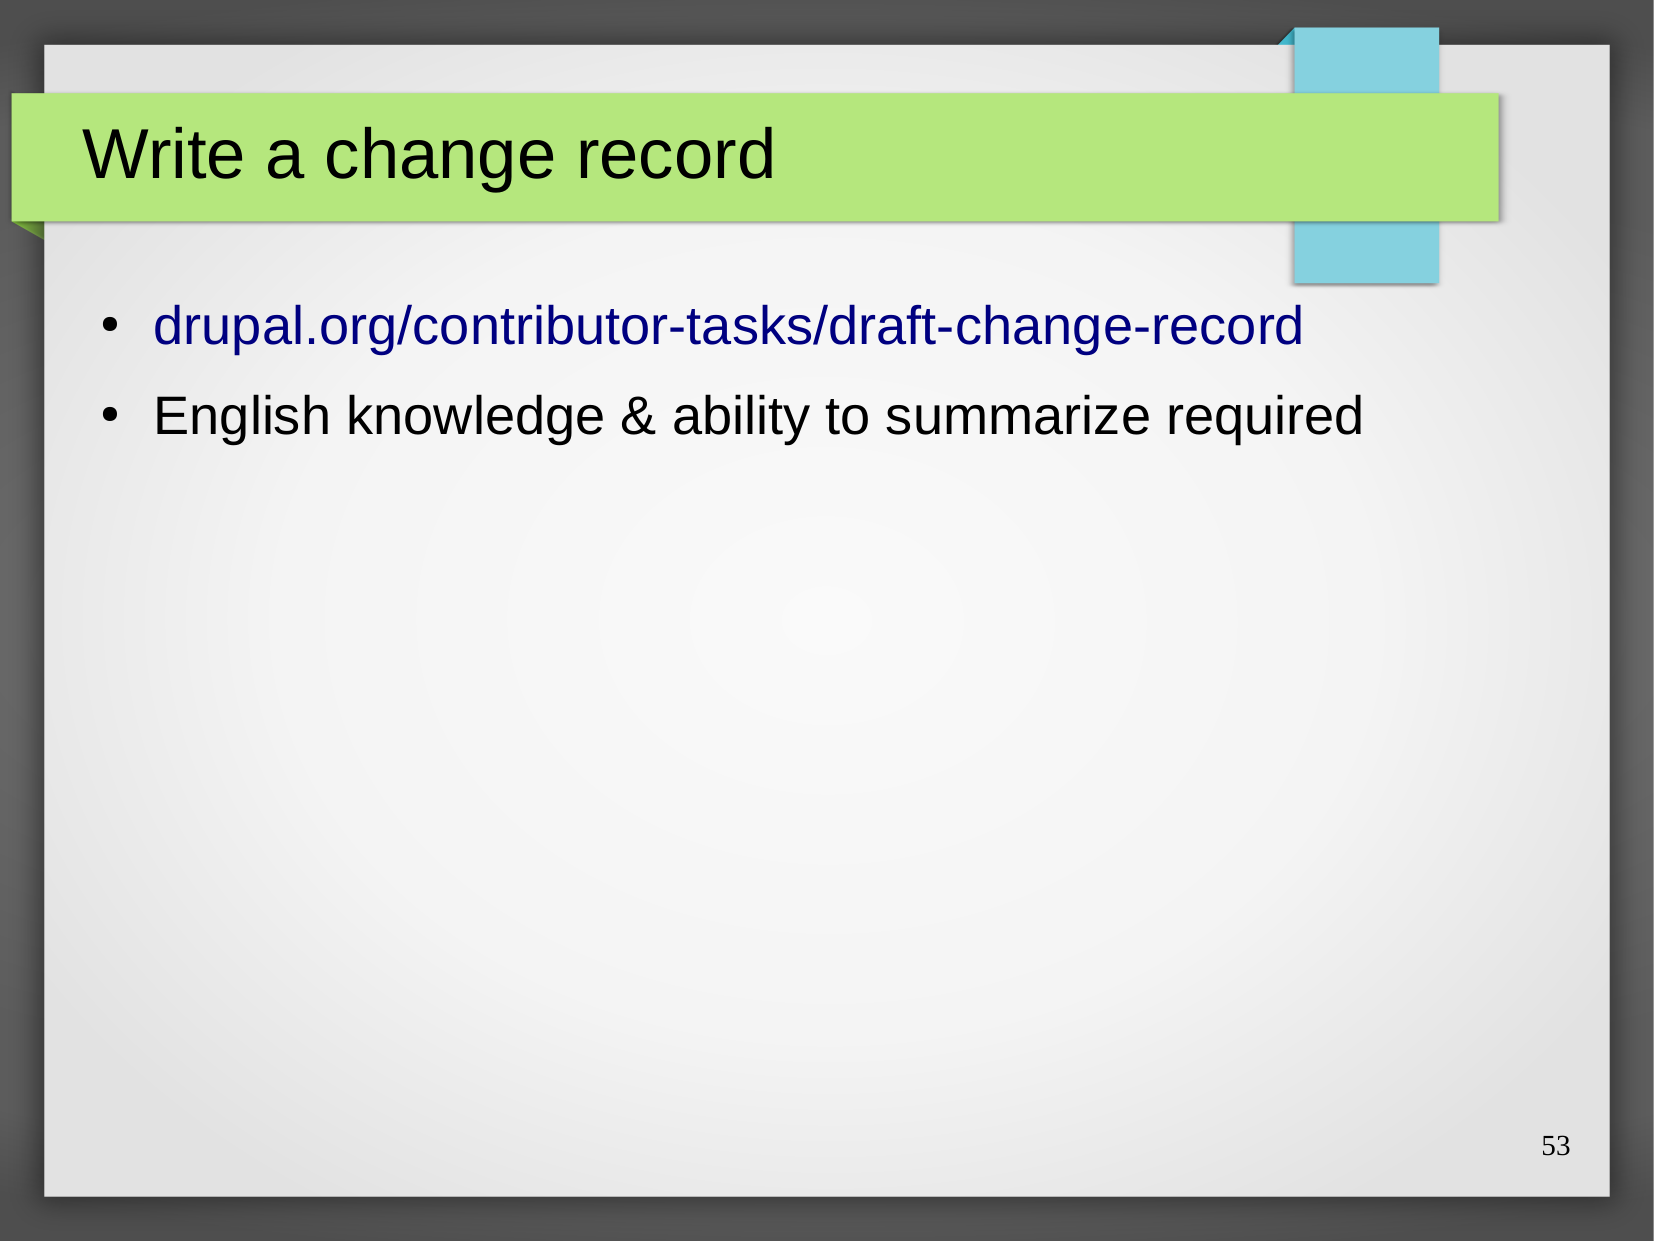

# Write a change record
drupal.org/contributor-tasks/draft-change-record
English knowledge & ability to summarize required
53